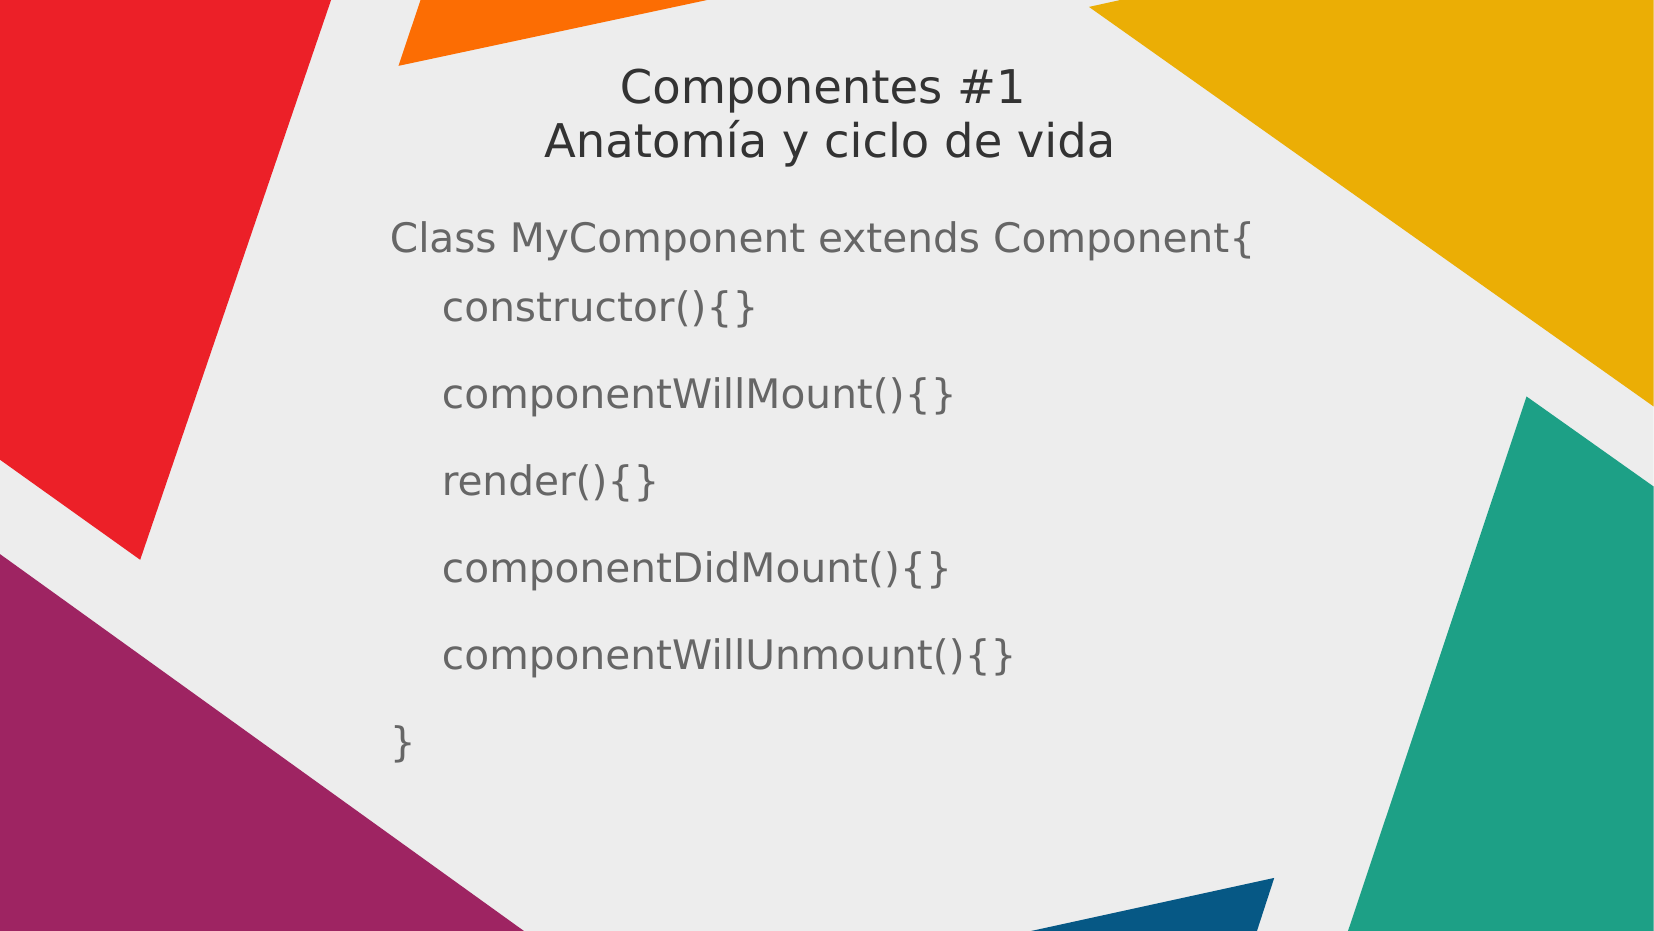

# Componentes #1 Anatomía y ciclo de vida
Class MyComponent extends Component{
 constructor(){}
 componentWillMount(){}
 render(){}
 componentDidMount(){}
 componentWillUnmount(){}
}